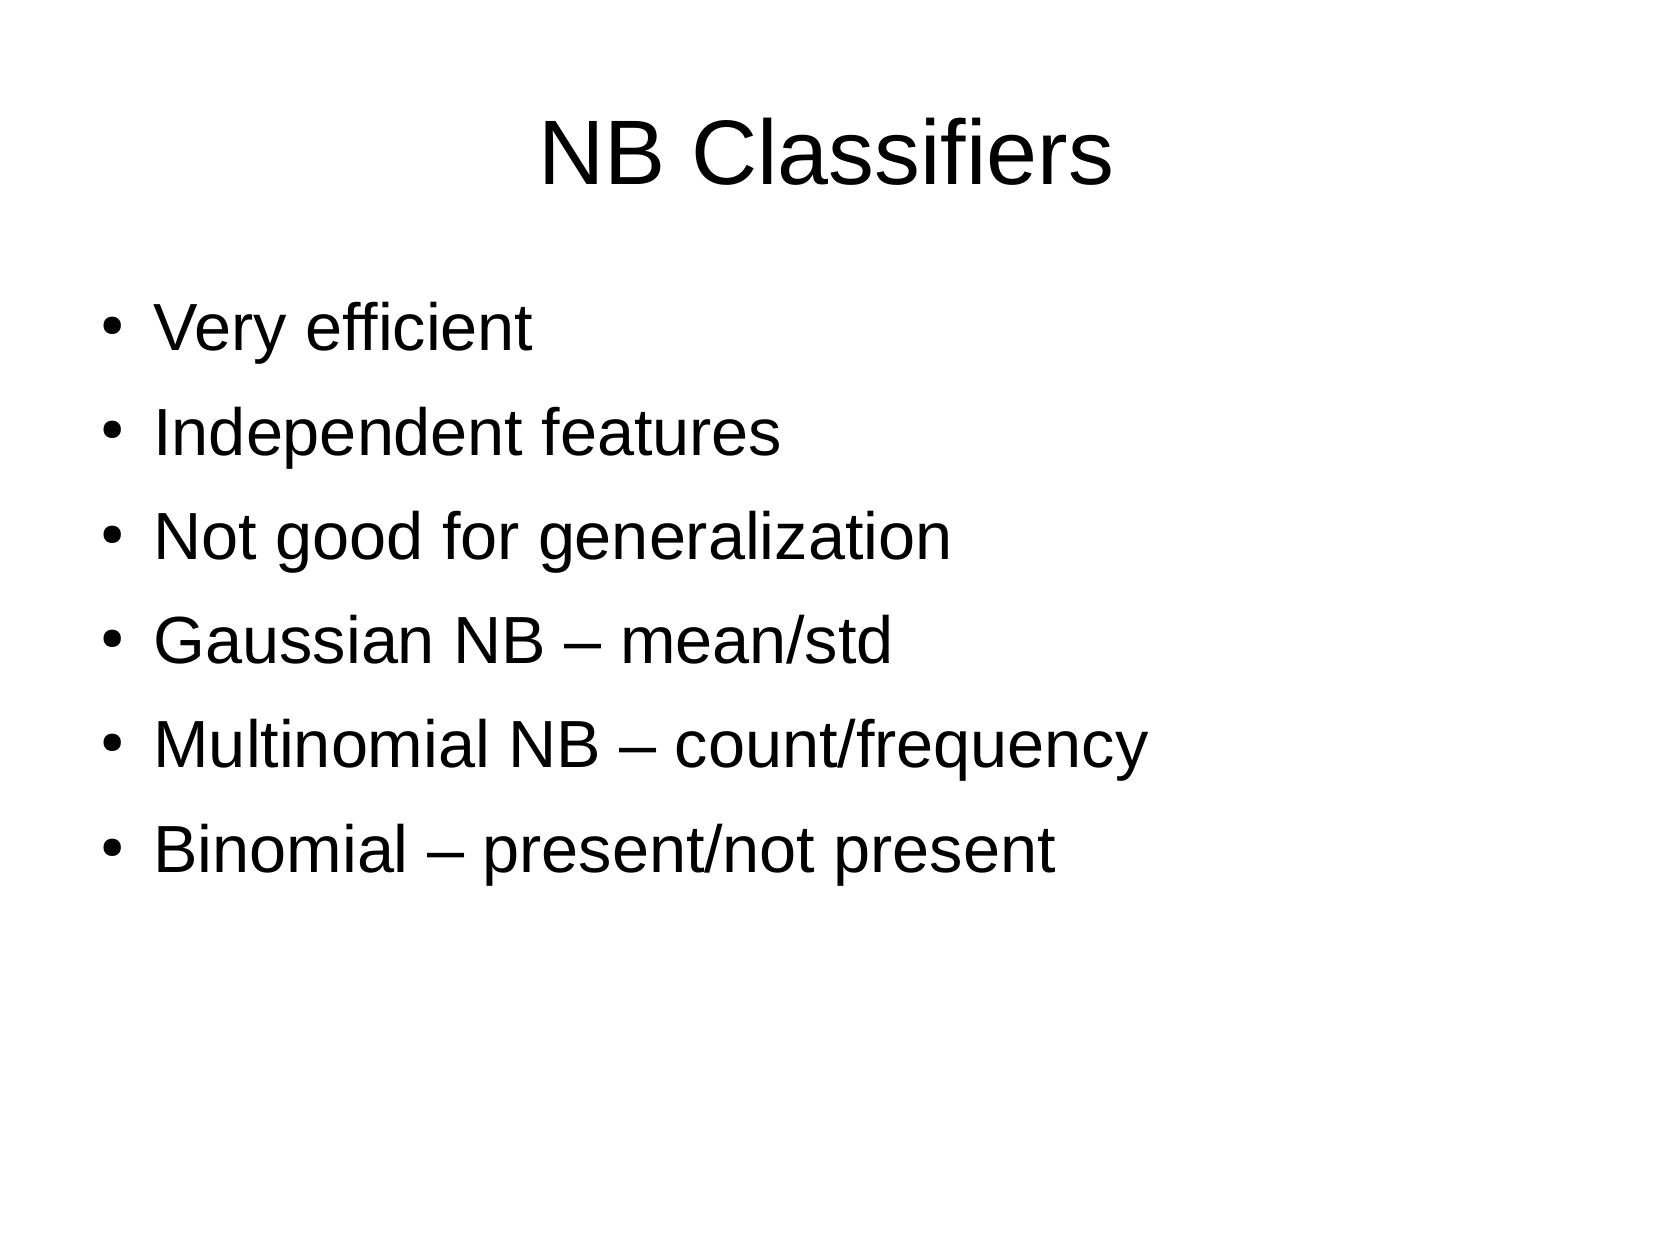

# NB Classifiers
Very efficient
Independent features
Not good for generalization
Gaussian NB – mean/std
Multinomial NB – count/frequency
Binomial – present/not present